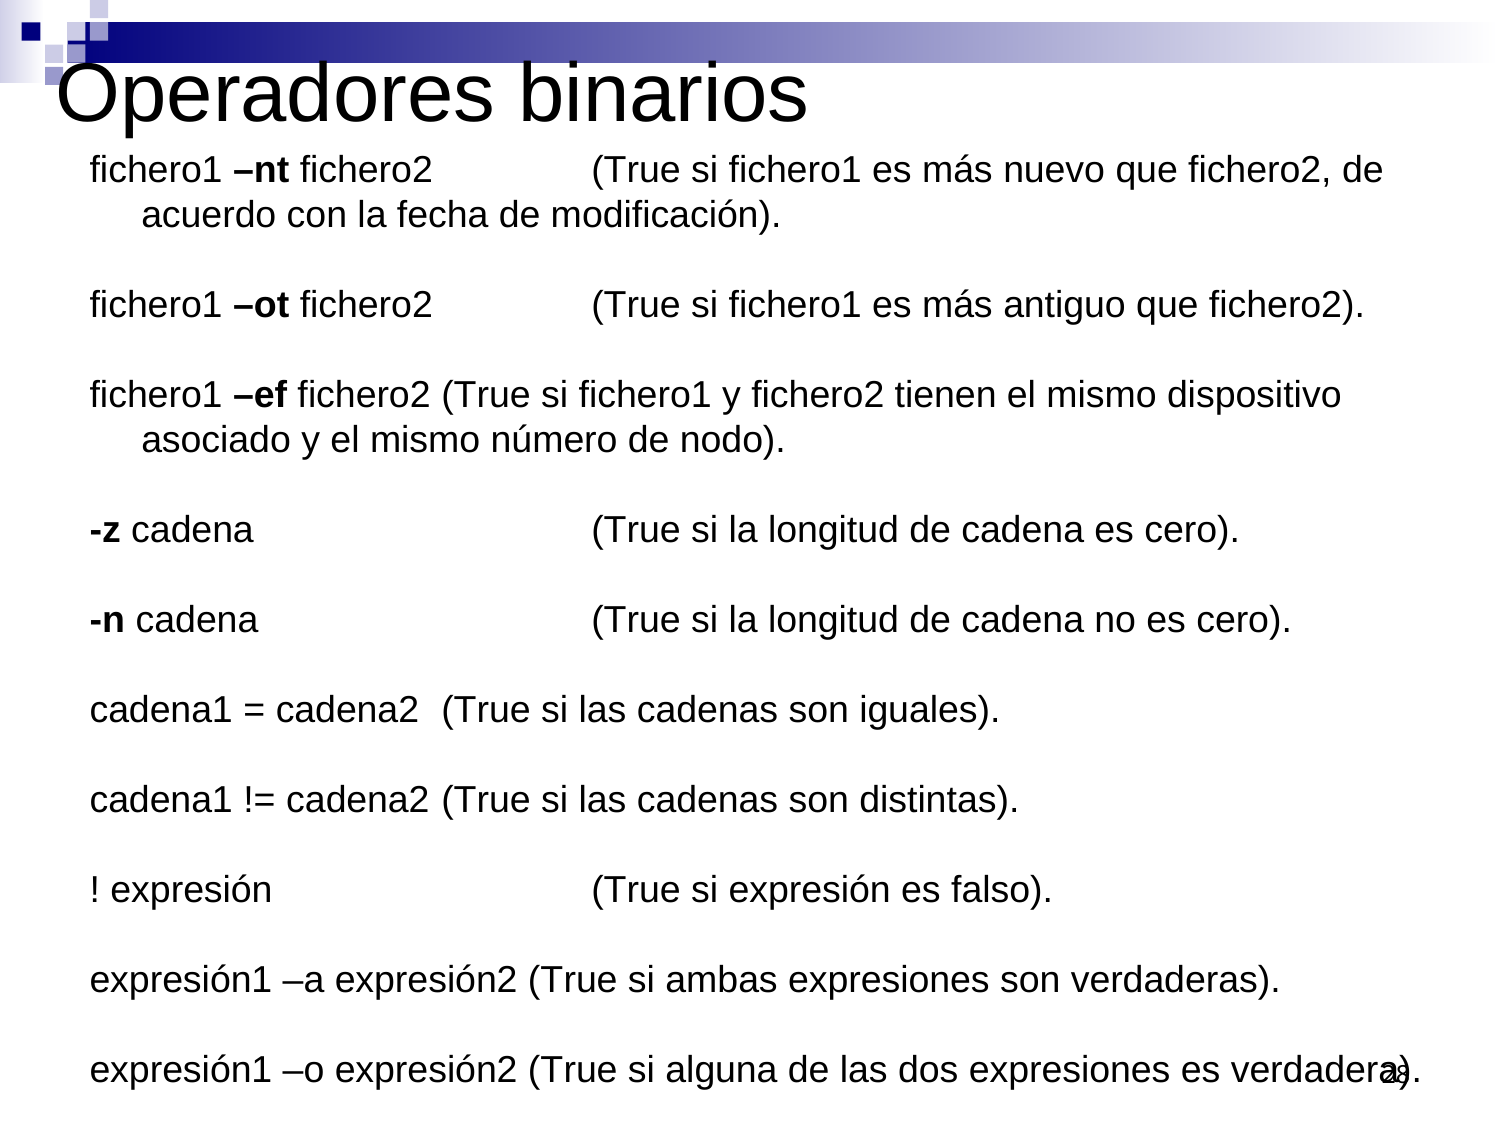

Operadores binarios
fichero1 –nt fichero2 	(True si fichero1 es más nuevo que fichero2, de acuerdo con la fecha de modificación).
fichero1 –ot fichero2 	(True si fichero1 es más antiguo que fichero2).
fichero1 –ef fichero2 	(True si fichero1 y fichero2 tienen el mismo dispositivo asociado y el mismo número de nodo).
-z cadena 			(True si la longitud de cadena es cero).
-n cadena 			(True si la longitud de cadena no es cero).
cadena1 = cadena2 	(True si las cadenas son iguales).
cadena1 != cadena2 	(True si las cadenas son distintas).
! expresión 			(True si expresión es falso).
expresión1 –a expresión2 (True si ambas expresiones son verdaderas).
expresión1 –o expresión2 (True si alguna de las dos expresiones es verdadera).